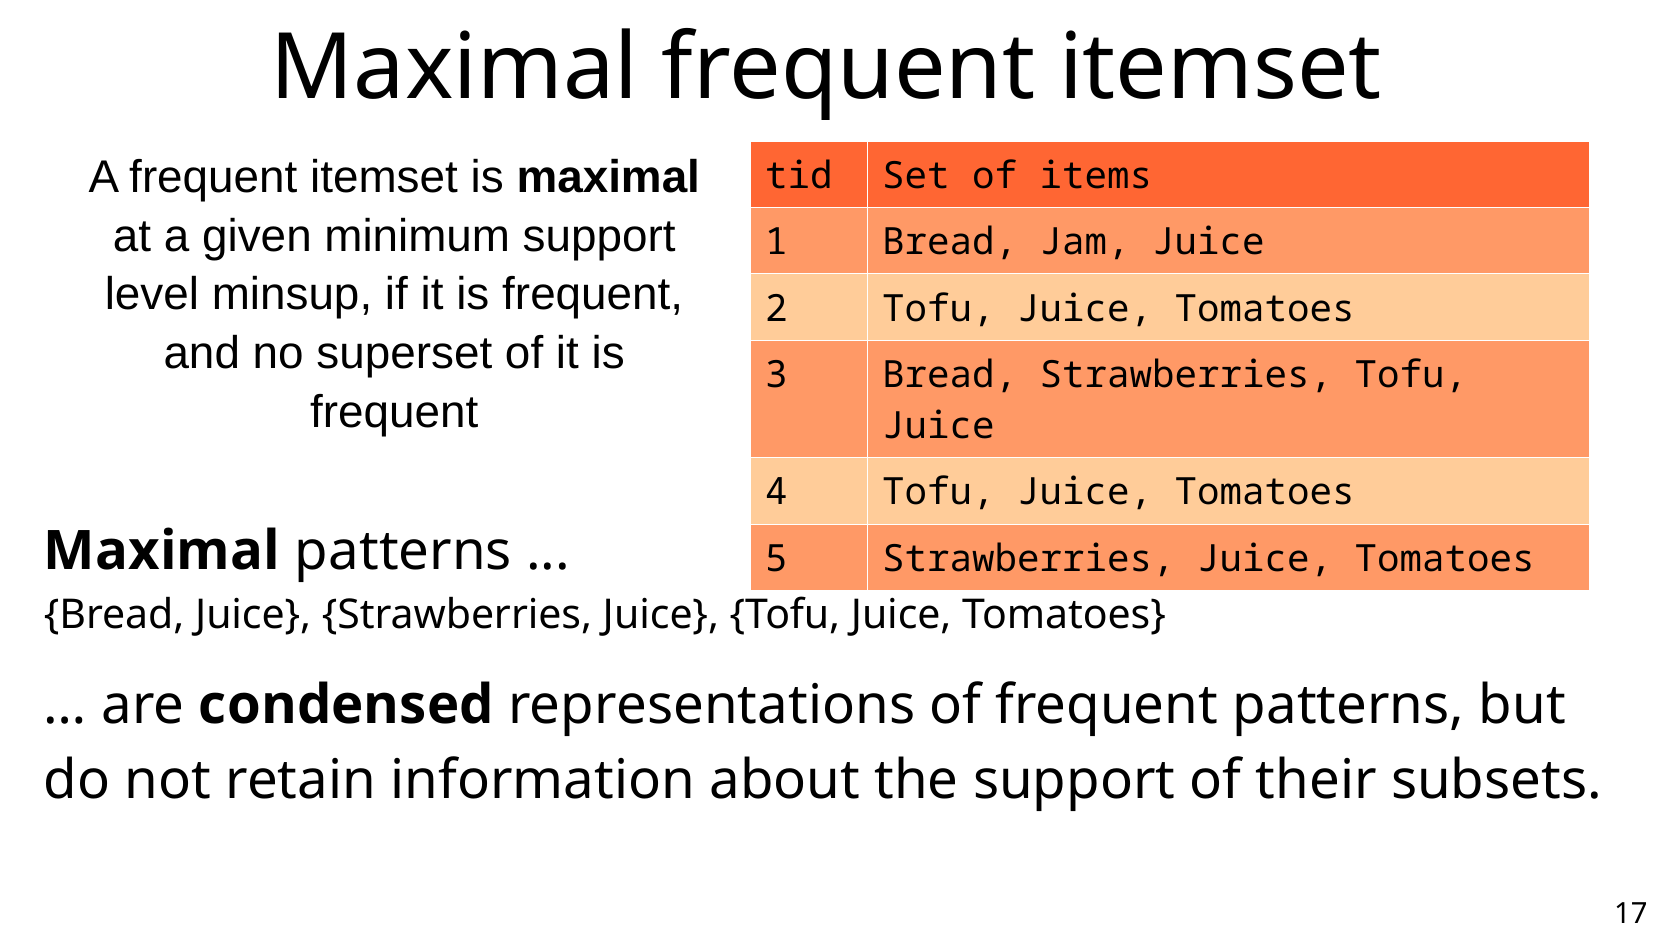

# Maximal frequent itemset
A frequent itemset is maximal at a given minimum support level minsup, if it is frequent, and no superset of it is frequent
| tid | Set of items |
| --- | --- |
| 1 | Bread, Jam, Juice |
| 2 | Tofu, Juice, Tomatoes |
| 3 | Bread, Strawberries, Tofu, Juice |
| 4 | Tofu, Juice, Tomatoes |
| 5 | Strawberries, Juice, Tomatoes |
Maximal patterns ...
{Bread, Juice}, {Strawberries, Juice}, {Tofu, Juice, Tomatoes}
… are condensed representations of frequent patterns, but do not retain information about the support of their subsets.
17